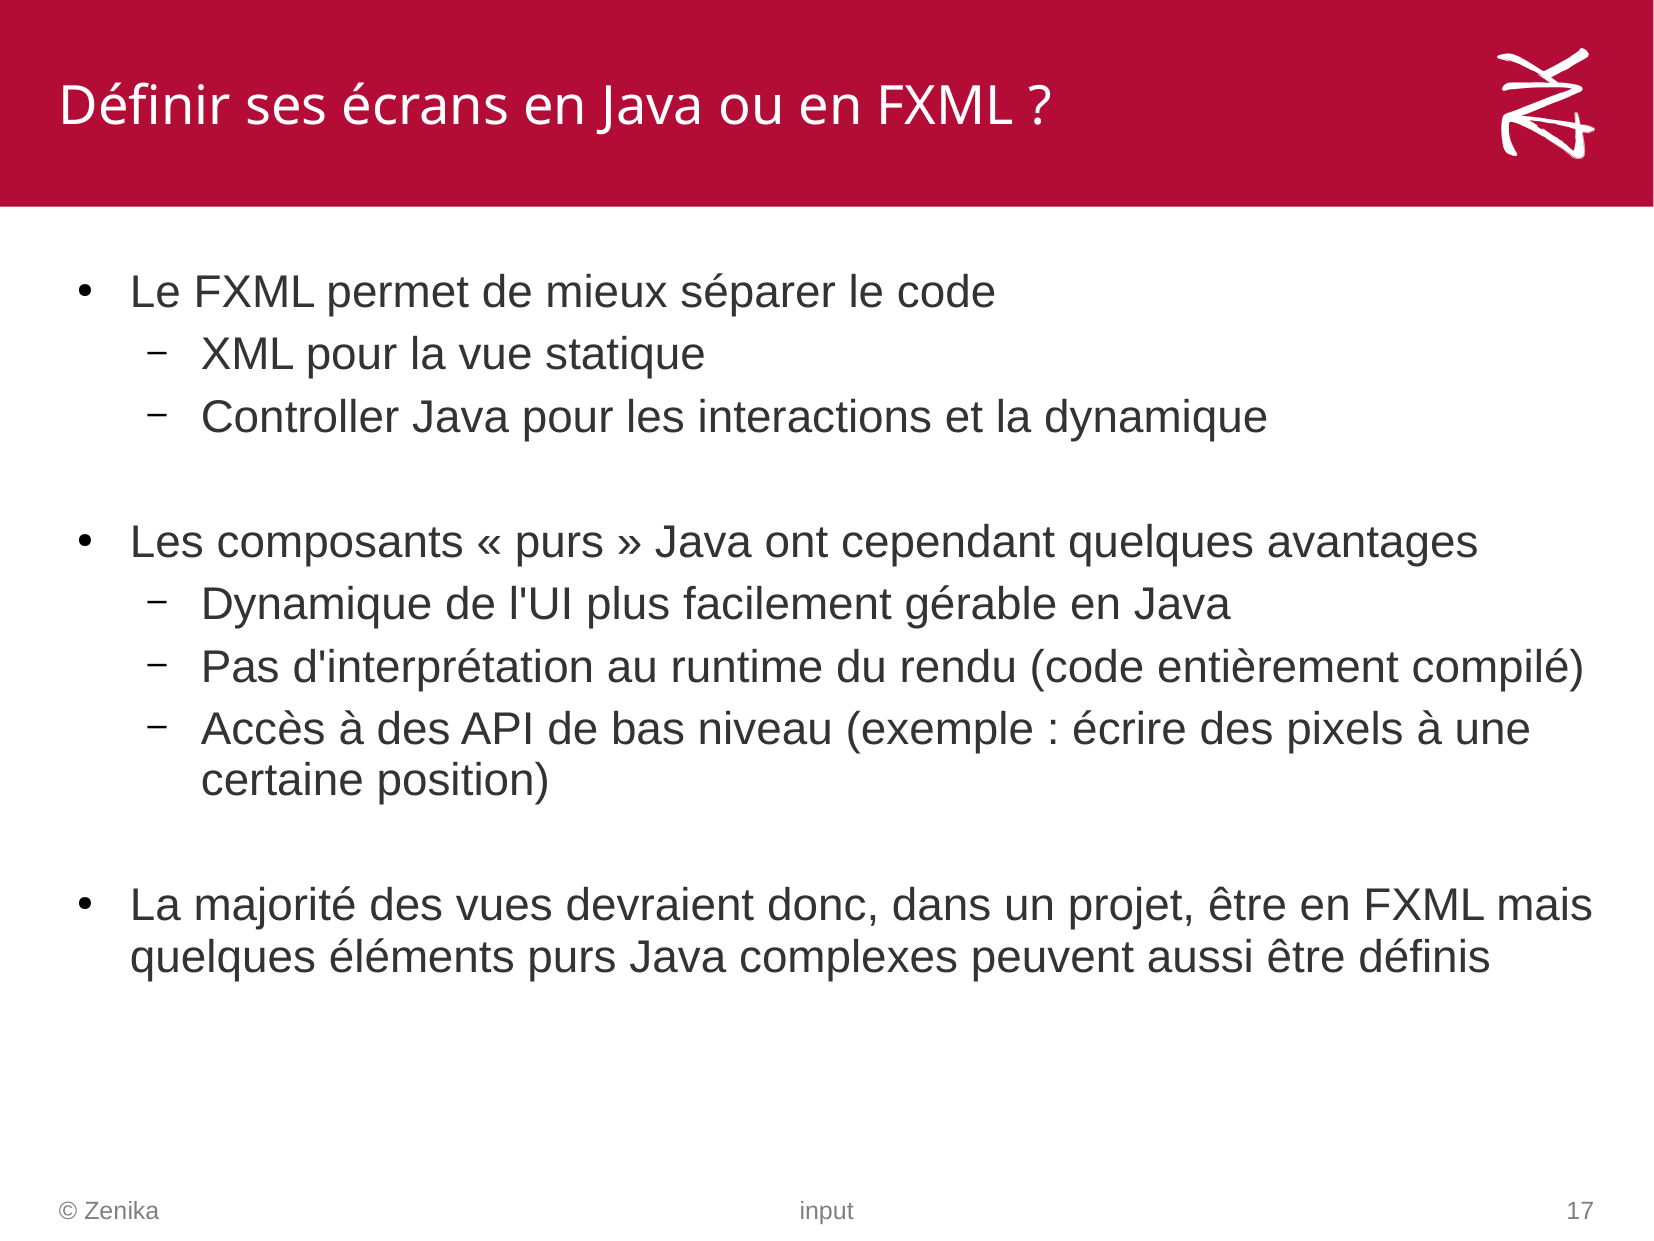

# Définir ses écrans en Java ou en FXML ?
Le FXML permet de mieux séparer le code
XML pour la vue statique
Controller Java pour les interactions et la dynamique
Les composants « purs » Java ont cependant quelques avantages
Dynamique de l'UI plus facilement gérable en Java
Pas d'interprétation au runtime du rendu (code entièrement compilé)
Accès à des API de bas niveau (exemple : écrire des pixels à une certaine position)
La majorité des vues devraient donc, dans un projet, être en FXML mais quelques éléments purs Java complexes peuvent aussi être définis